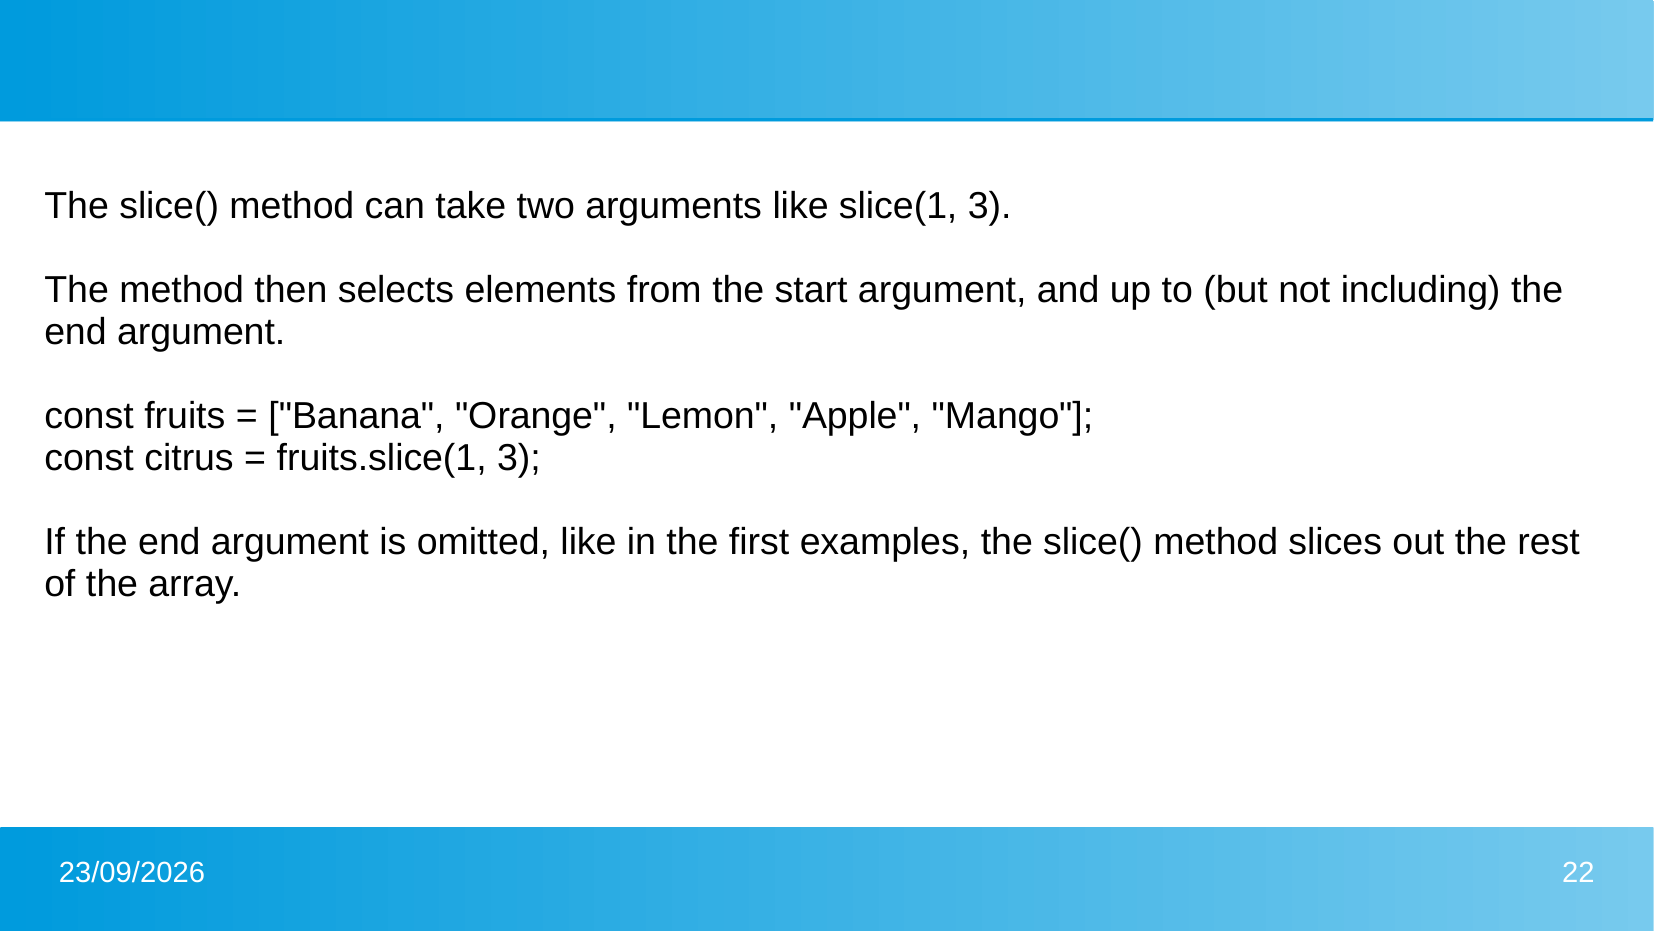

#
The slice() method can take two arguments like slice(1, 3).
The method then selects elements from the start argument, and up to (but not including) the end argument.
const fruits = ["Banana", "Orange", "Lemon", "Apple", "Mango"];
const citrus = fruits.slice(1, 3);
If the end argument is omitted, like in the first examples, the slice() method slices out the rest of the array.
22